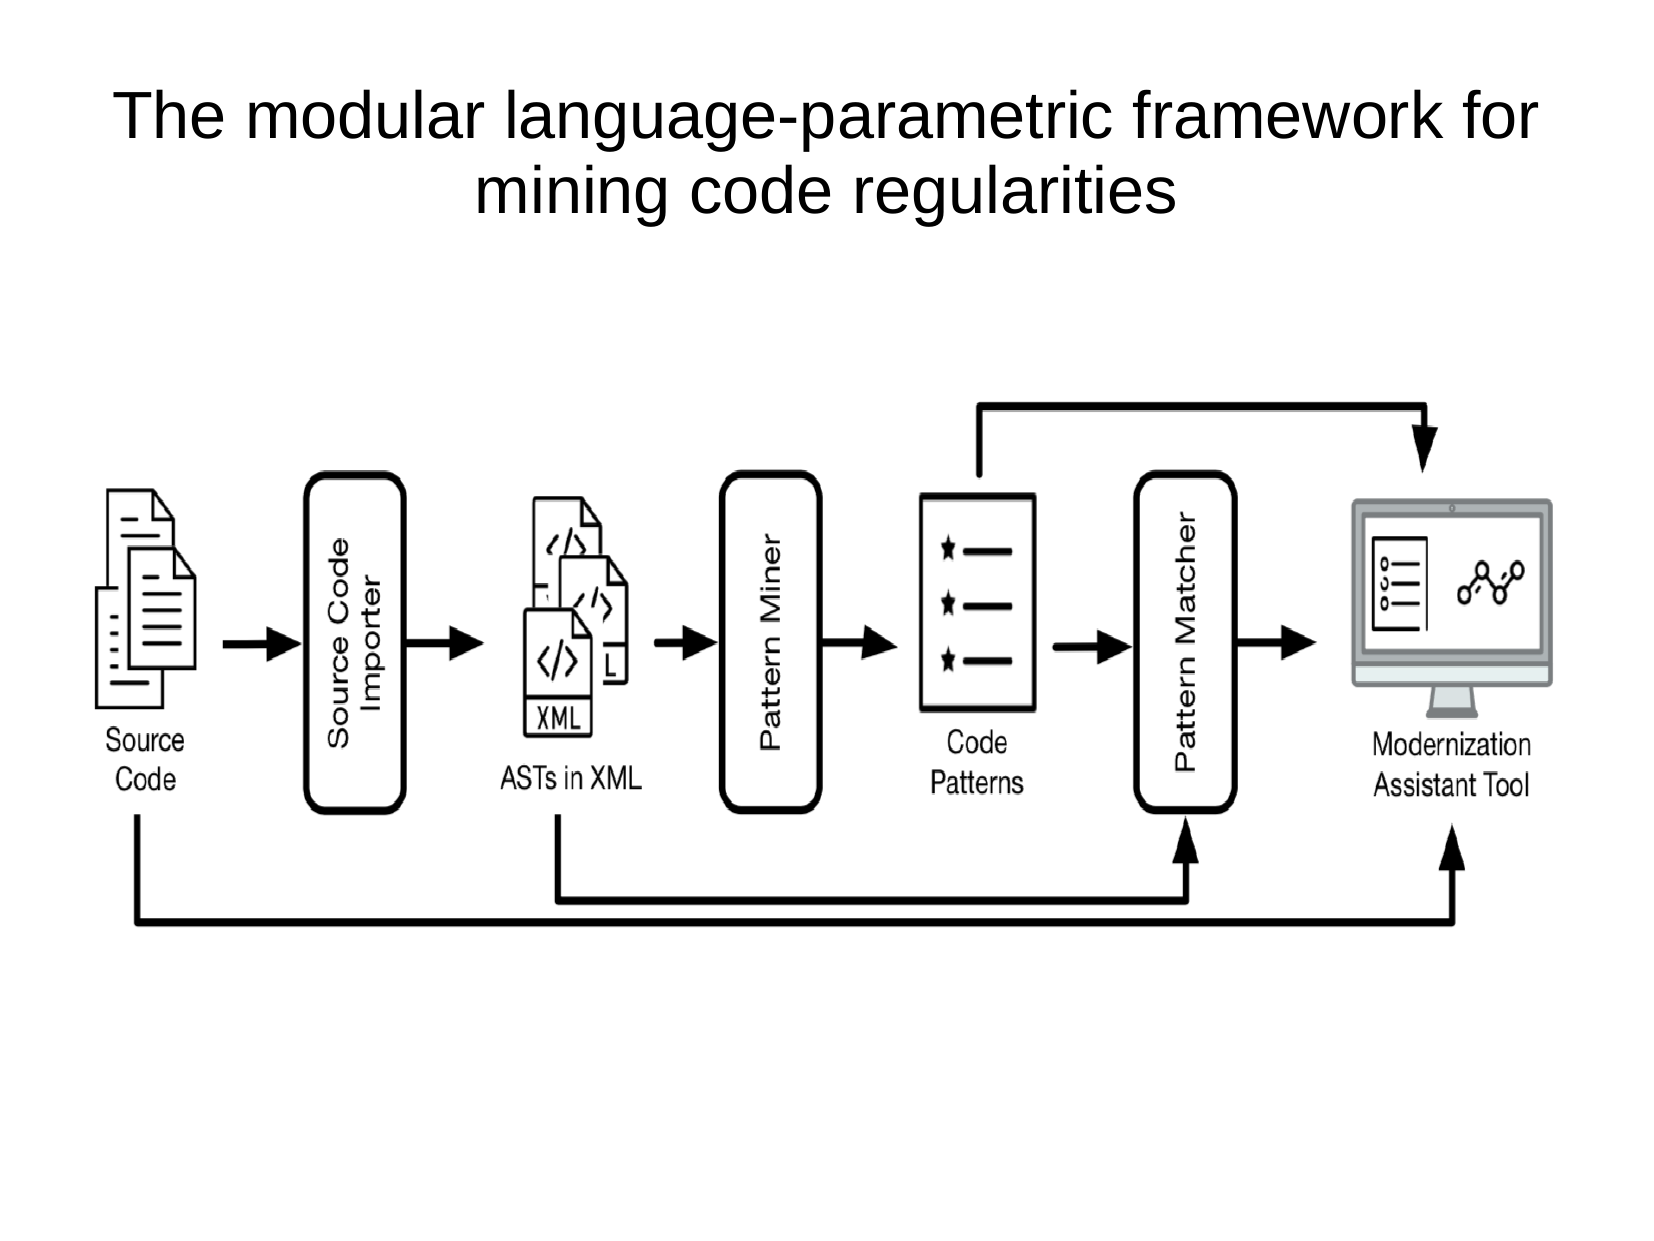

# The modular language-parametric framework for mining code regularities
16